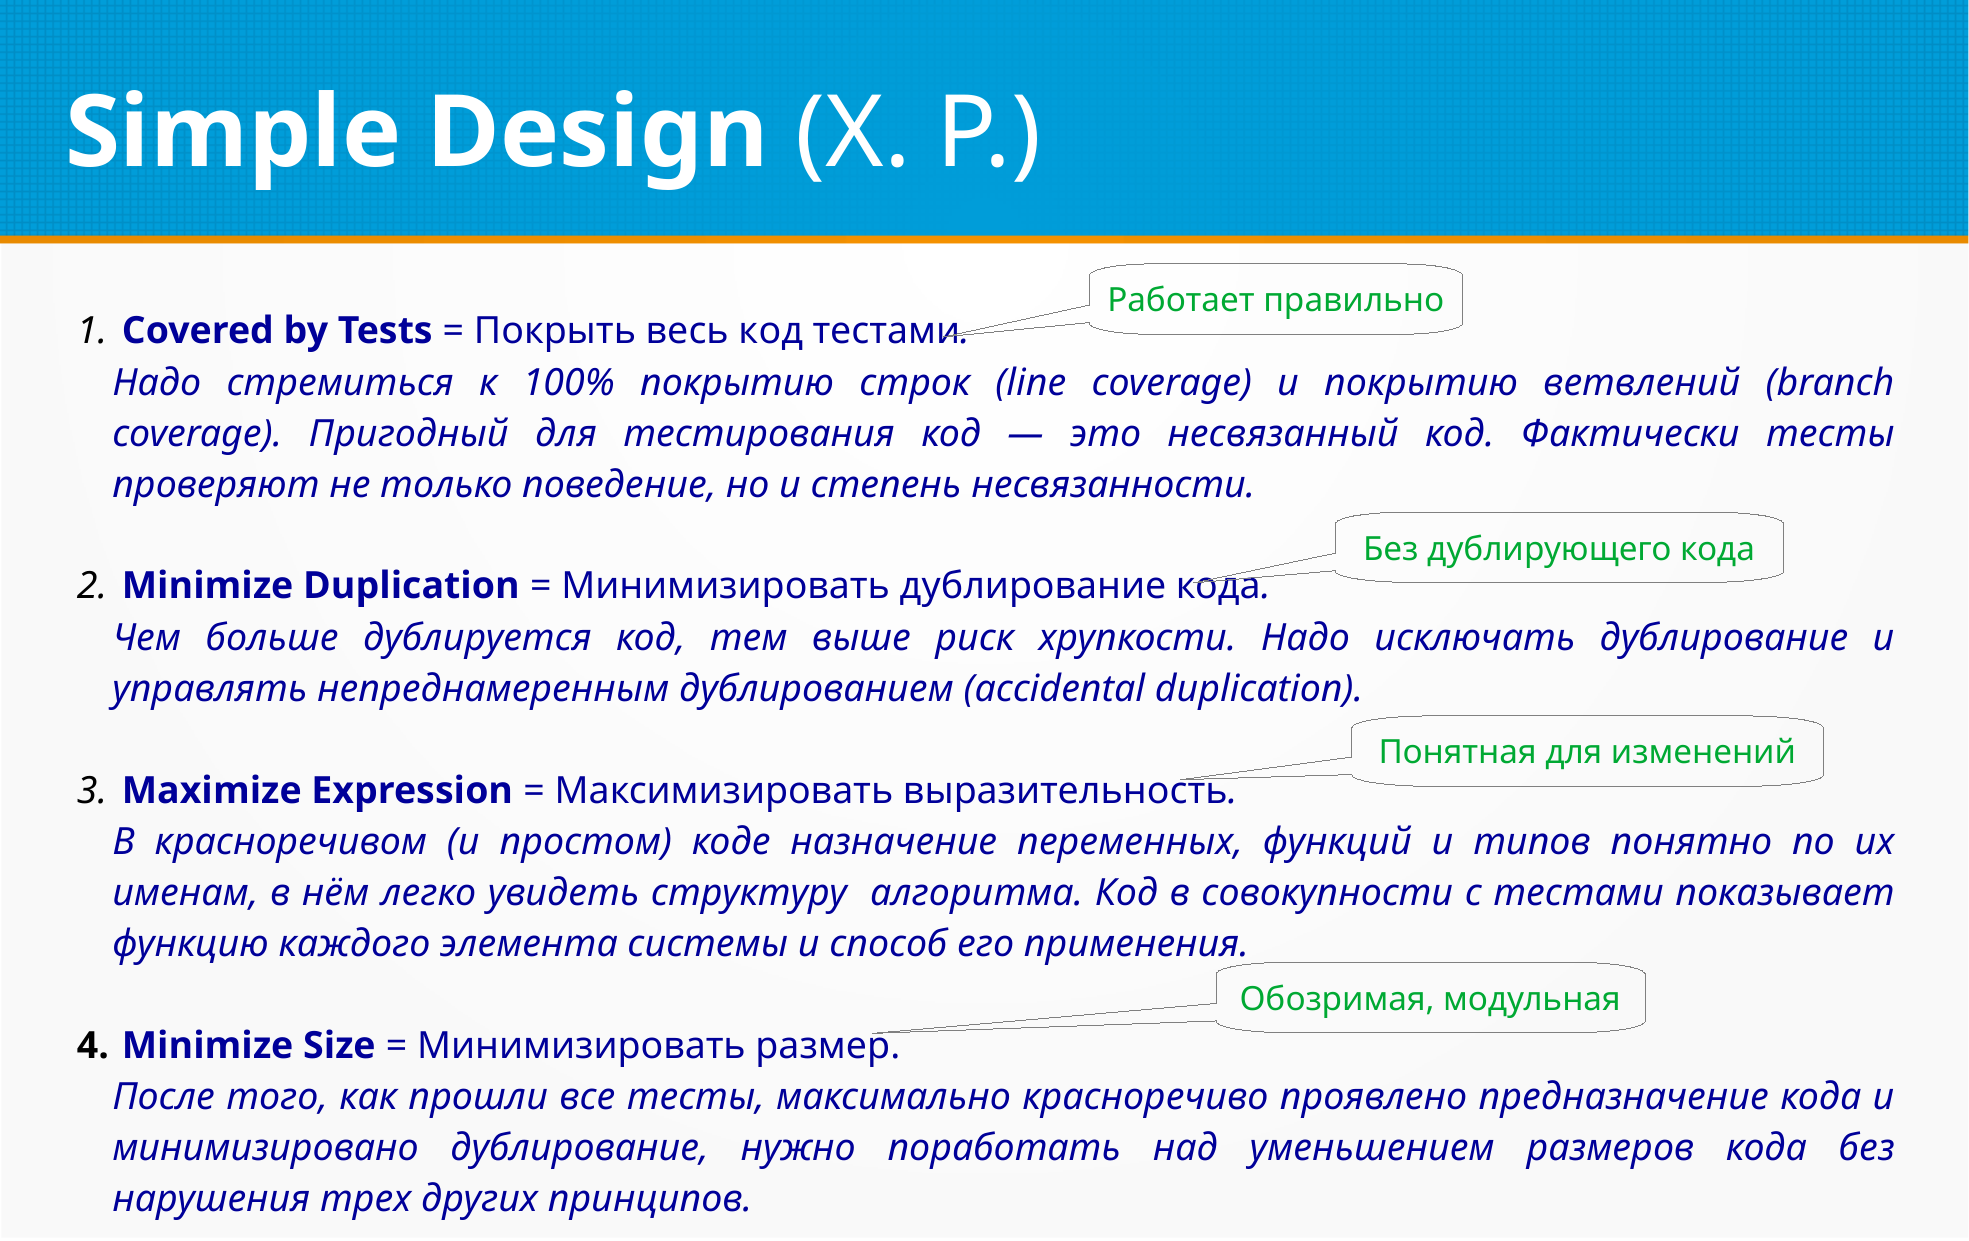

Simple Design (X. P.)
 Covered by Tests = Покрыть весь код тестами.
Надо стремиться к 100% покрытию строк (line coverage) и покрытию ветвлений (branch coverage). Пригодный для тестирования код — это несвязанный код. Фактически тесты проверяют не только поведение, но и степень несвязанности.
 Minimize Duplication = Минимизировать дублирование кода.
Чем больше дублируется код, тем выше риск хрупкости. Надо исключать дублирование и управлять непреднамеренным дублированием (accidental duplication).
 Maximize Expression = Максимизировать выразительность.
В красноречивом (и простом) коде назначение переменных, функций и типов понятно по их именам, в нём легко увидеть структуру алгоритма. Код в совокупности с тестами показывает функцию каждого элемента системы и способ его применения.
 Minimize Size = Минимизировать размер.
После того, как прошли все тесты, максимально красноречиво проявлено предназначение кода и минимизировано дублирование, нужно поработать над уменьшением размеров кода без нарушения трех других принципов.
Работает правильно
Без дублирующего кода
Понятная для изменений
Обозримая, модульная